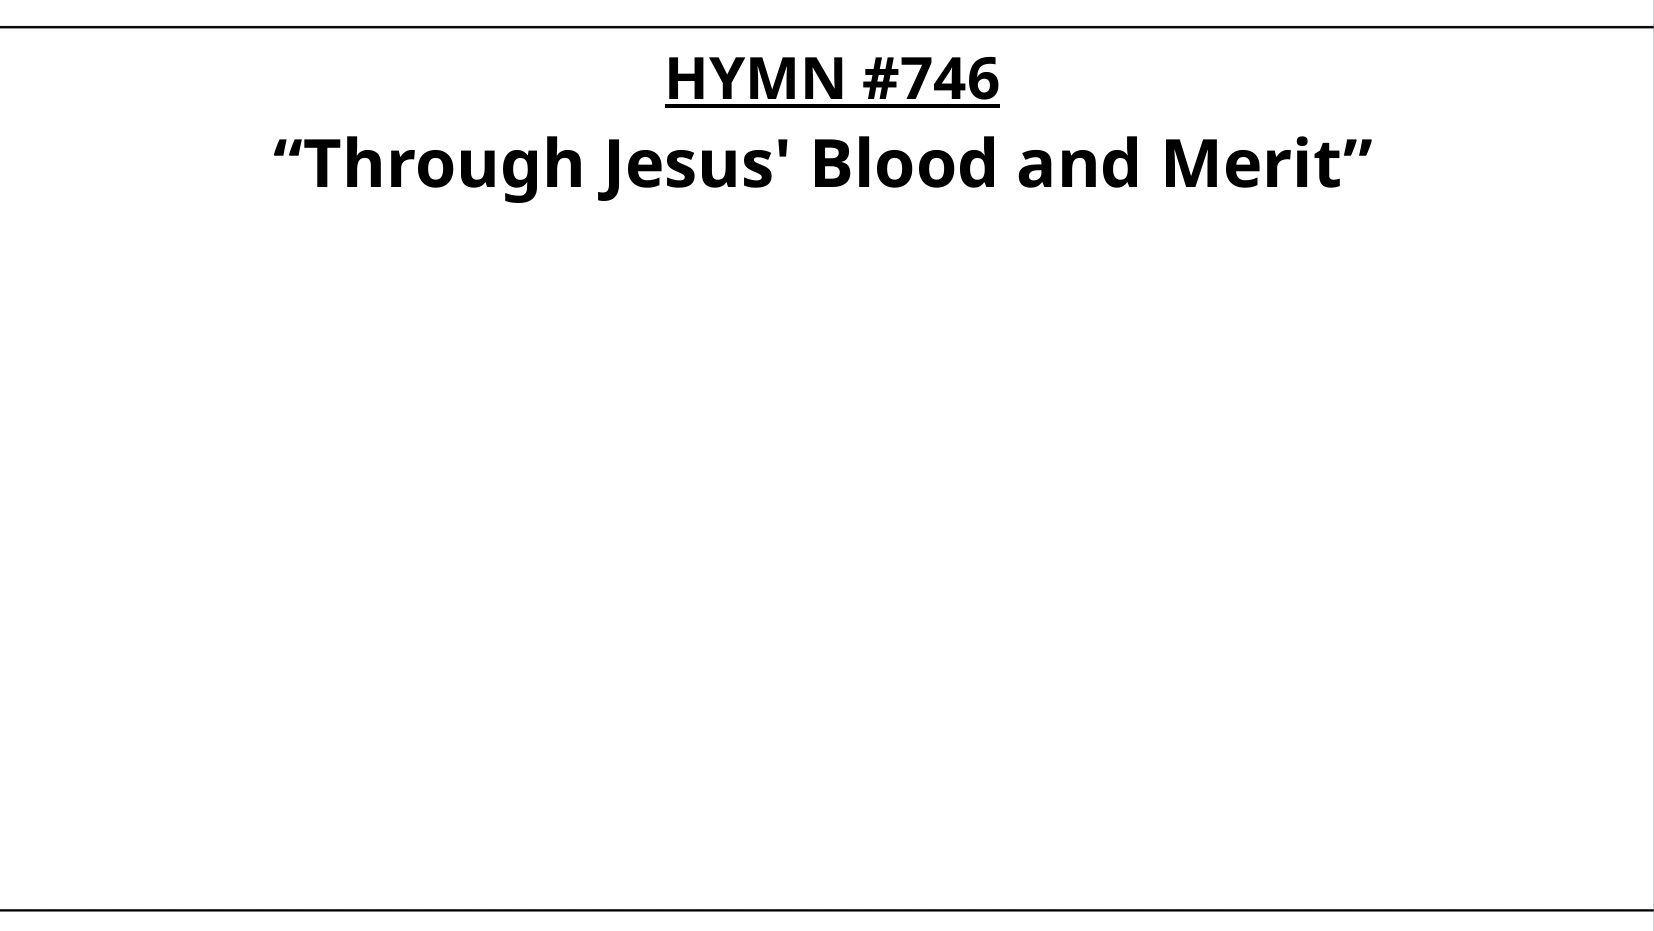

HYMN #746
“Through Jesus' Blood and Merit”